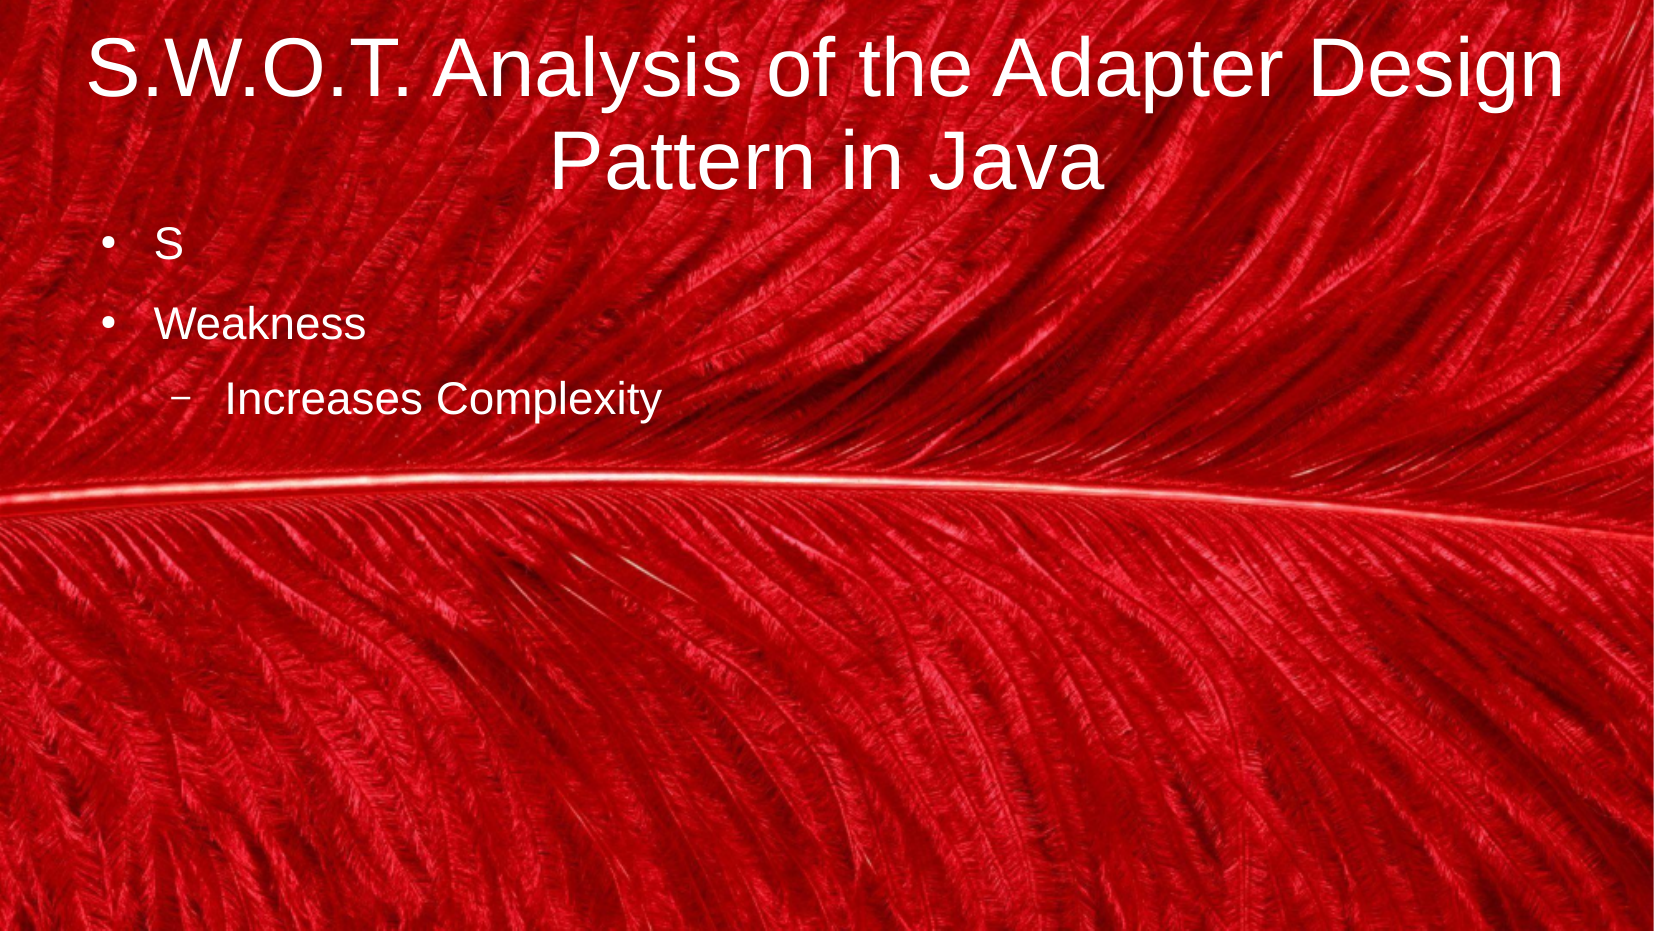

# S.W.O.T. Analysis of the Adapter Design Pattern in Java
S
Weakness
Increases Complexity